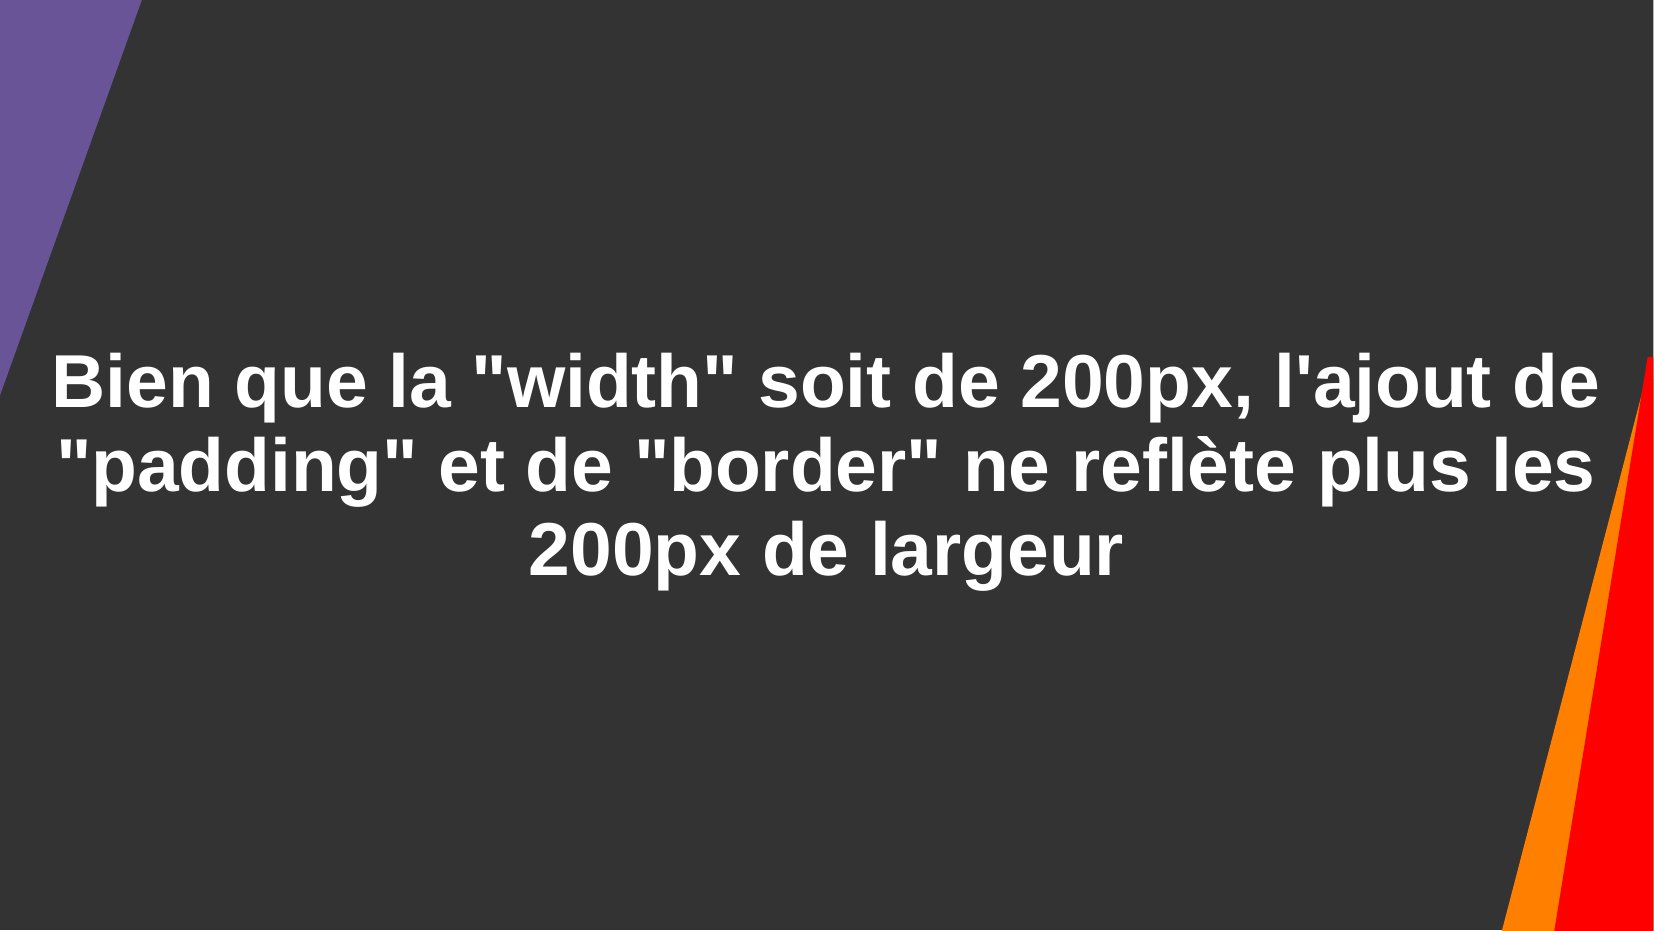

# Bien que la "width" soit de 200px, l'ajout de "padding" et de "border" ne reflète plus les 200px de largeur